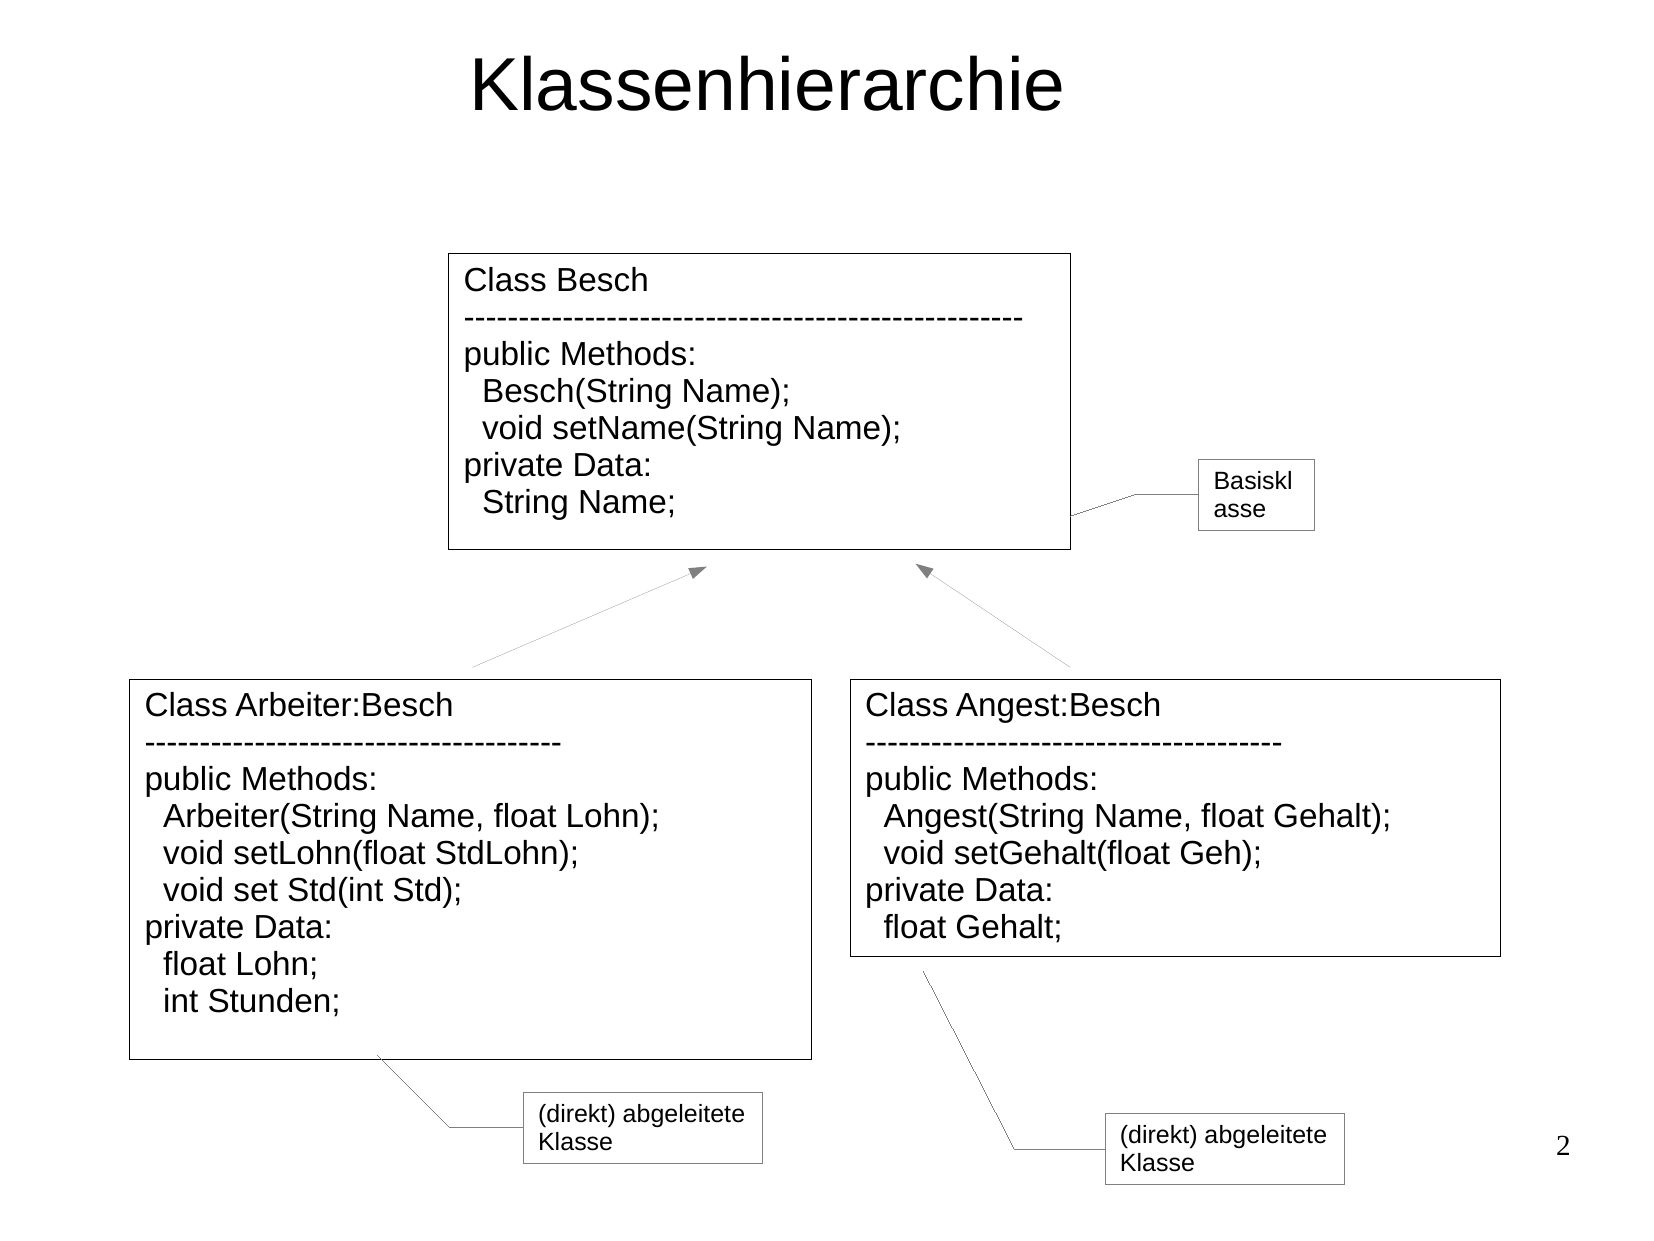

Klassenhierarchie
Class Besch
---------------------------------------------------
public Methods:
 Besch(String Name);
 void setName(String Name);
private Data:
 String Name;
Class Arbeiter:Besch
--------------------------------------
public Methods:
 Arbeiter(String Name, float Lohn);
 void setLohn(float StdLohn);
 void set Std(int Std);
private Data:
 float Lohn;
 int Stunden;
Class Angest:Besch
--------------------------------------
public Methods:
 Angest(String Name, float Gehalt);
 void setGehalt(float Geh);
private Data:
 float Gehalt;
2